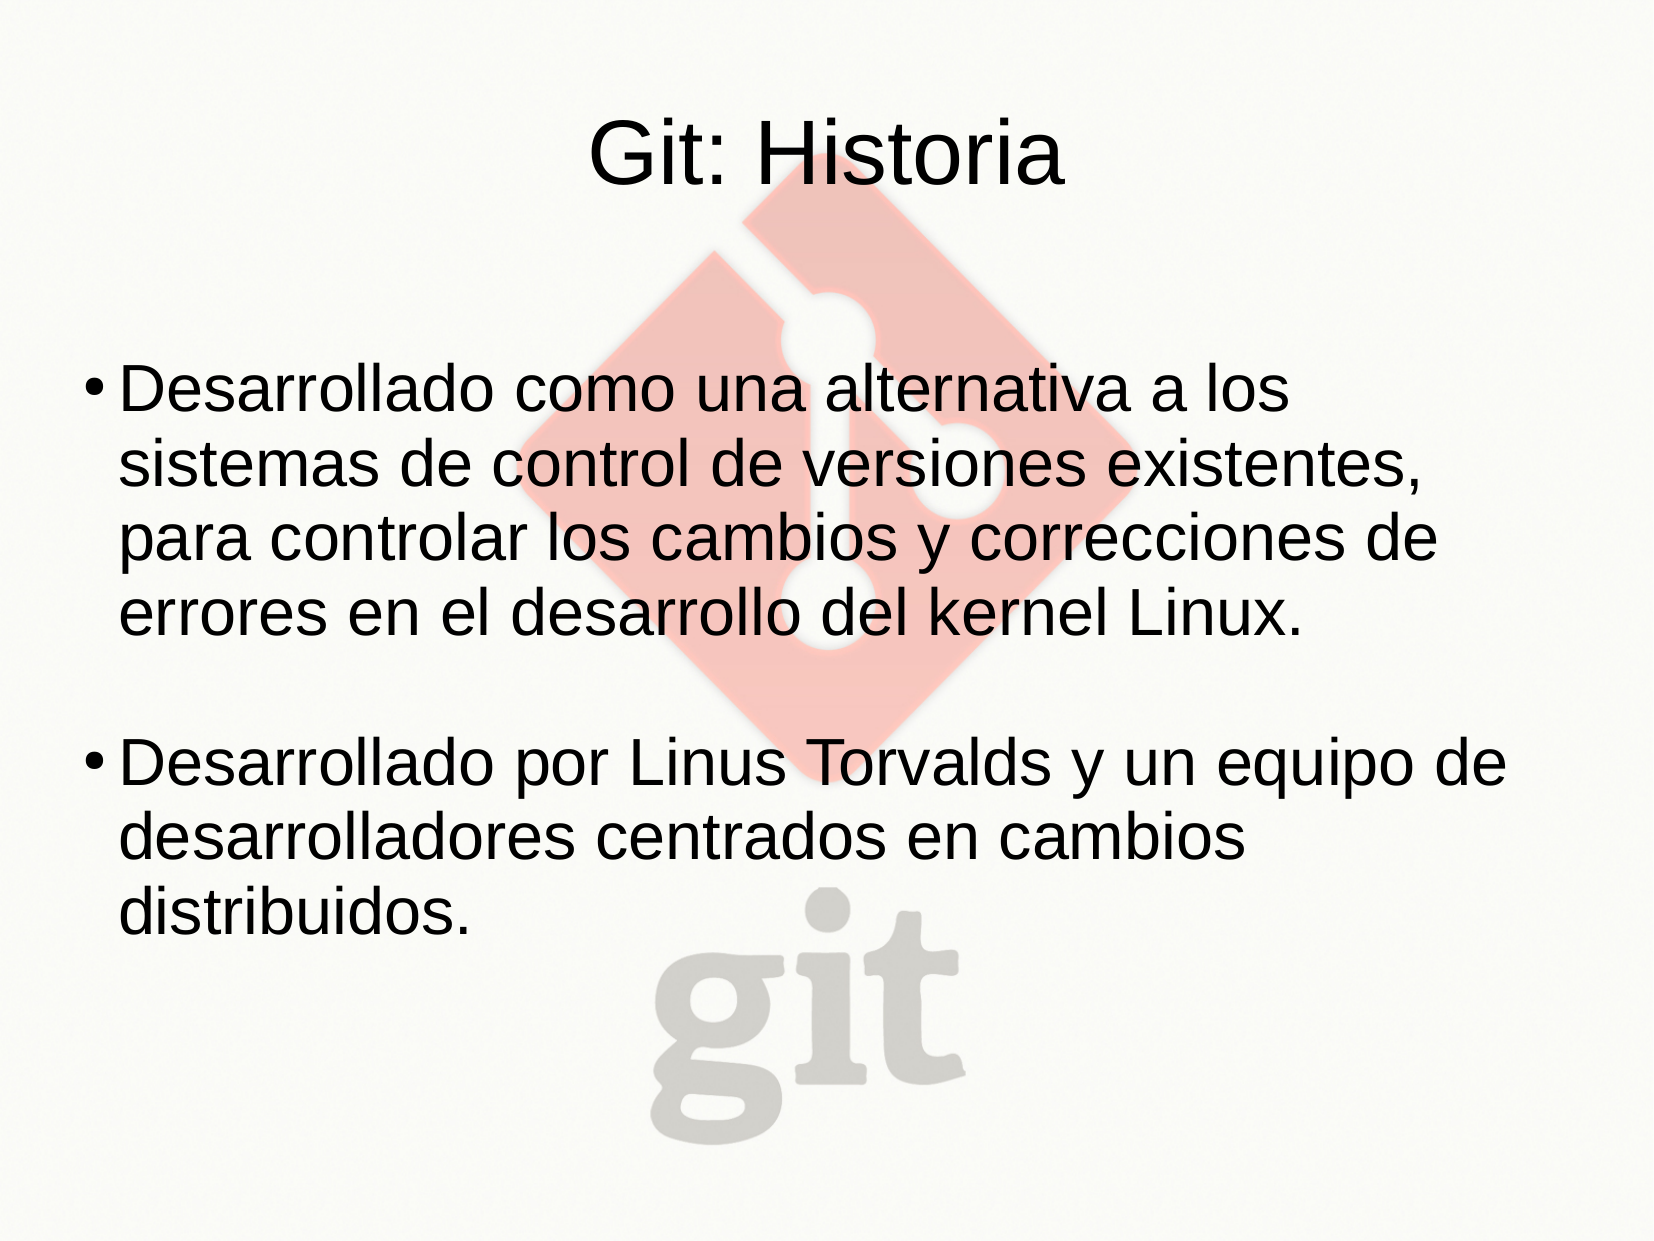

# Git: Historia
Desarrollado como una alternativa a los sistemas de control de versiones existentes, para controlar los cambios y correcciones de errores en el desarrollo del kernel Linux.
Desarrollado por Linus Torvalds y un equipo de desarrolladores centrados en cambios distribuidos.